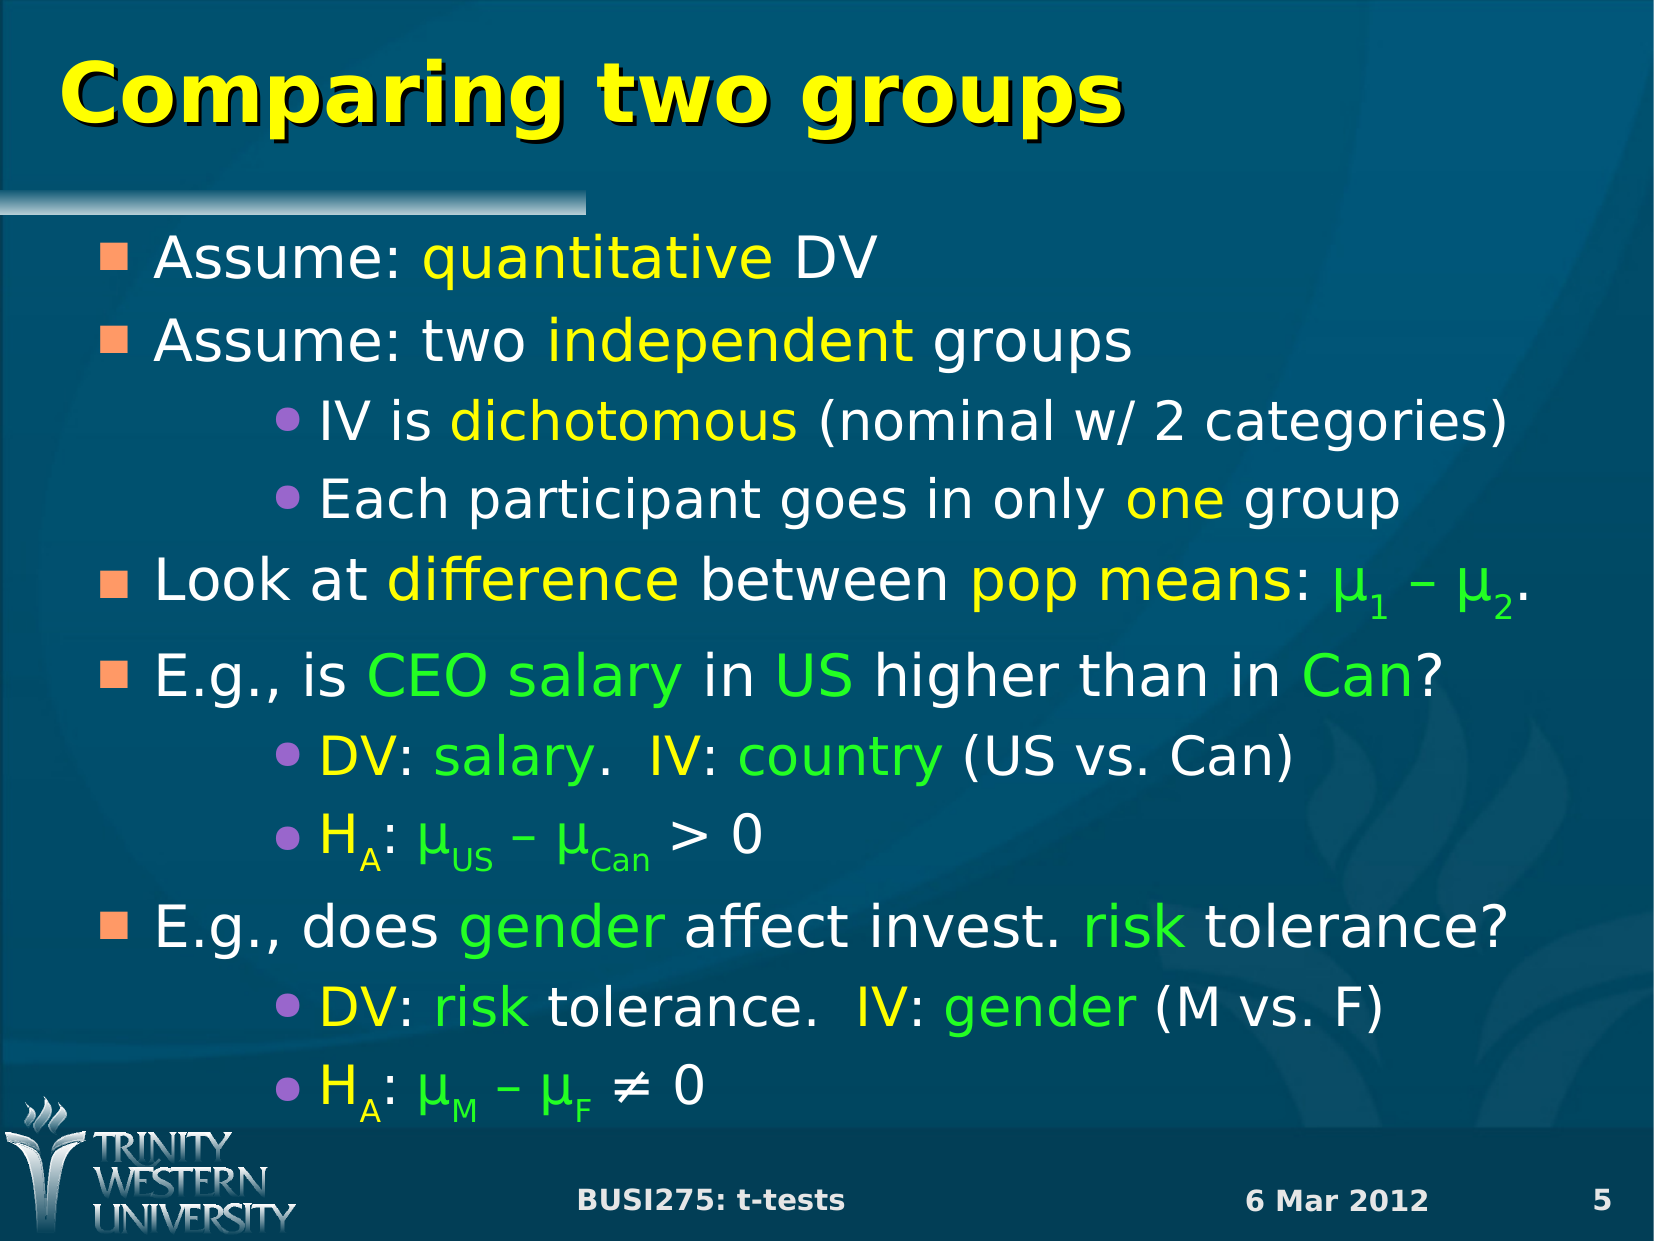

# Comparing two groups
Assume: quantitative DV
Assume: two independent groups
IV is dichotomous (nominal w/ 2 categories)
Each participant goes in only one group
Look at difference between pop means: μ1 – μ2.
E.g., is CEO salary in US higher than in Can?
DV: salary. IV: country (US vs. Can)
HA: μUS – μCan > 0
E.g., does gender affect invest. risk tolerance?
DV: risk tolerance. IV: gender (M vs. F)
HA: μM – μF ≠ 0
BUSI275: t-tests
6 Mar 2012
5